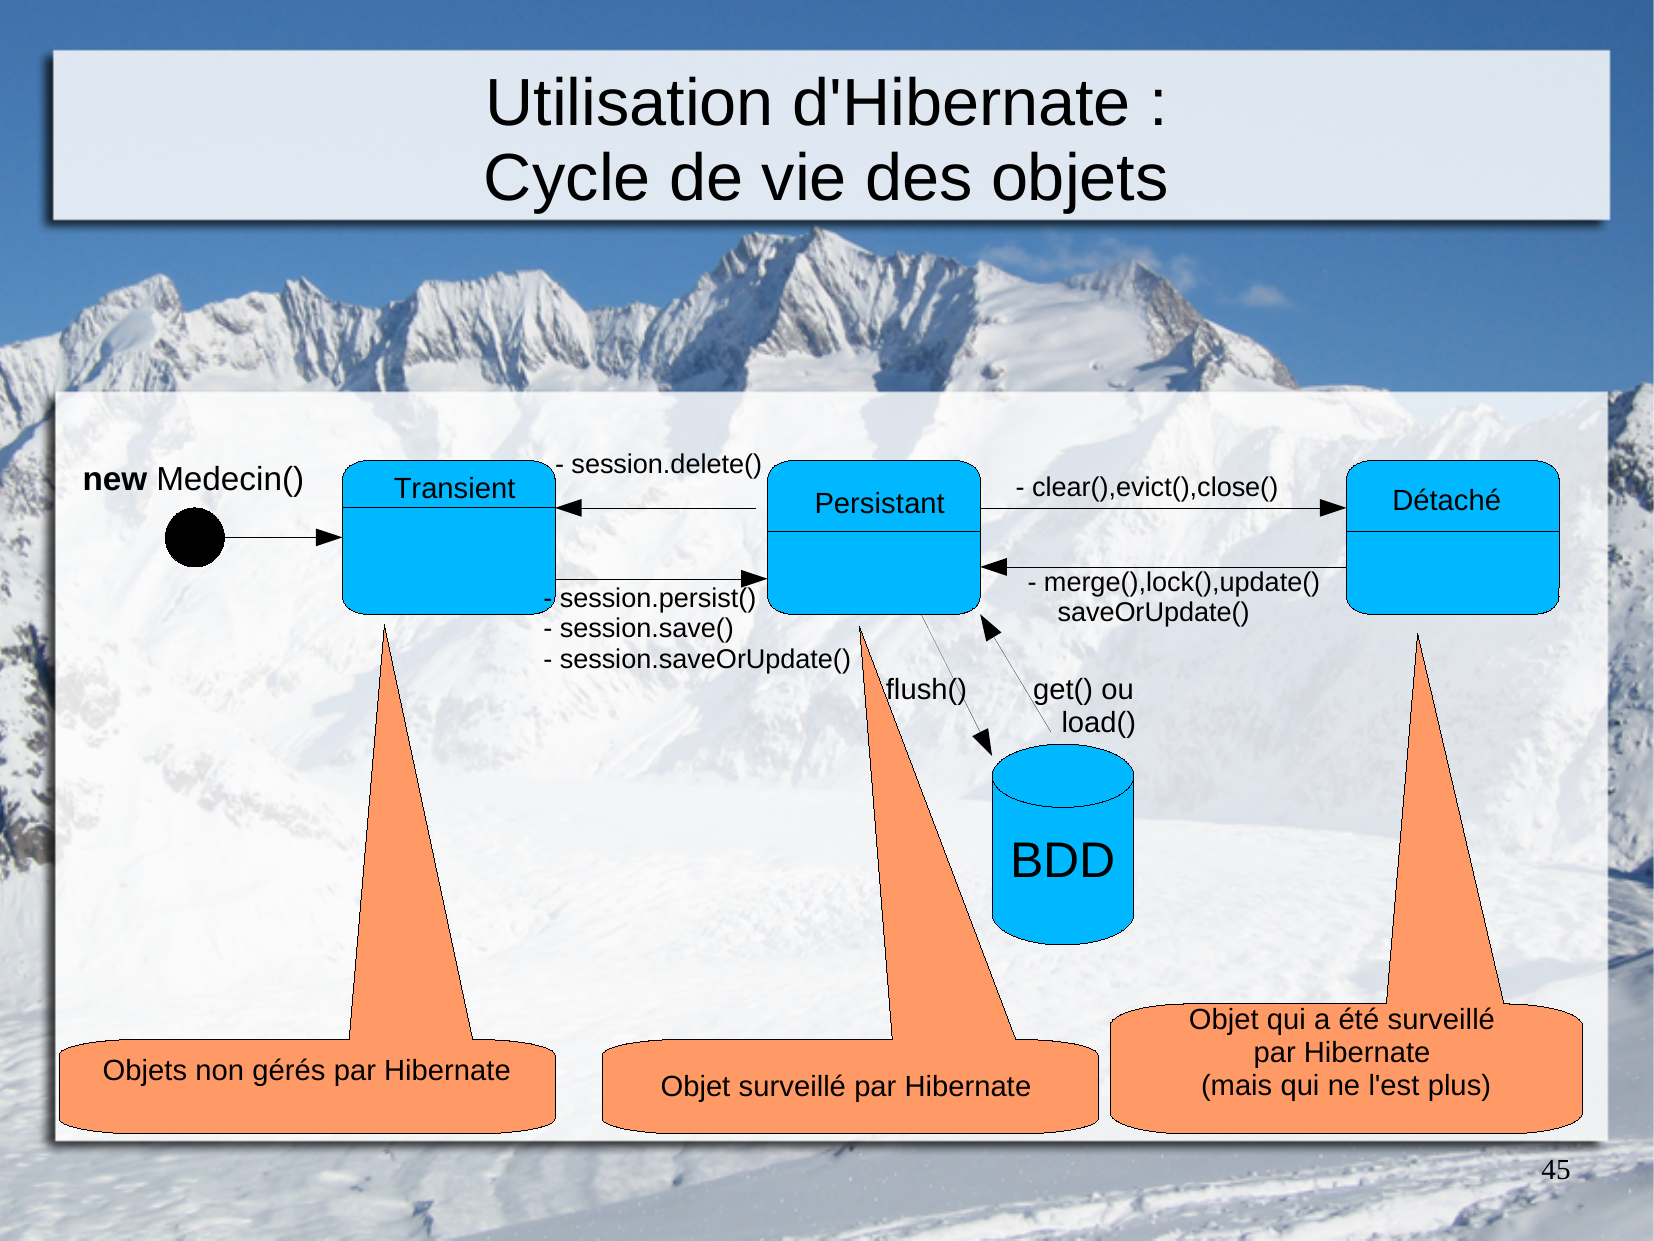

# Utilisation d'Hibernate : Cycle de vie des objets
- session.delete()
new Medecin()
Transient
- clear(),evict(),close()
Détaché
Persistant
- merge(),lock(),update()
 saveOrUpdate()
- session.persist()
- session.save()
- session.saveOrUpdate()
flush() get() ou 	 load()
BDD
Objet qui a été surveillé
par Hibernate
(mais qui ne l'est plus)
Objets non gérés par Hibernate
Objet surveillé par Hibernate
45